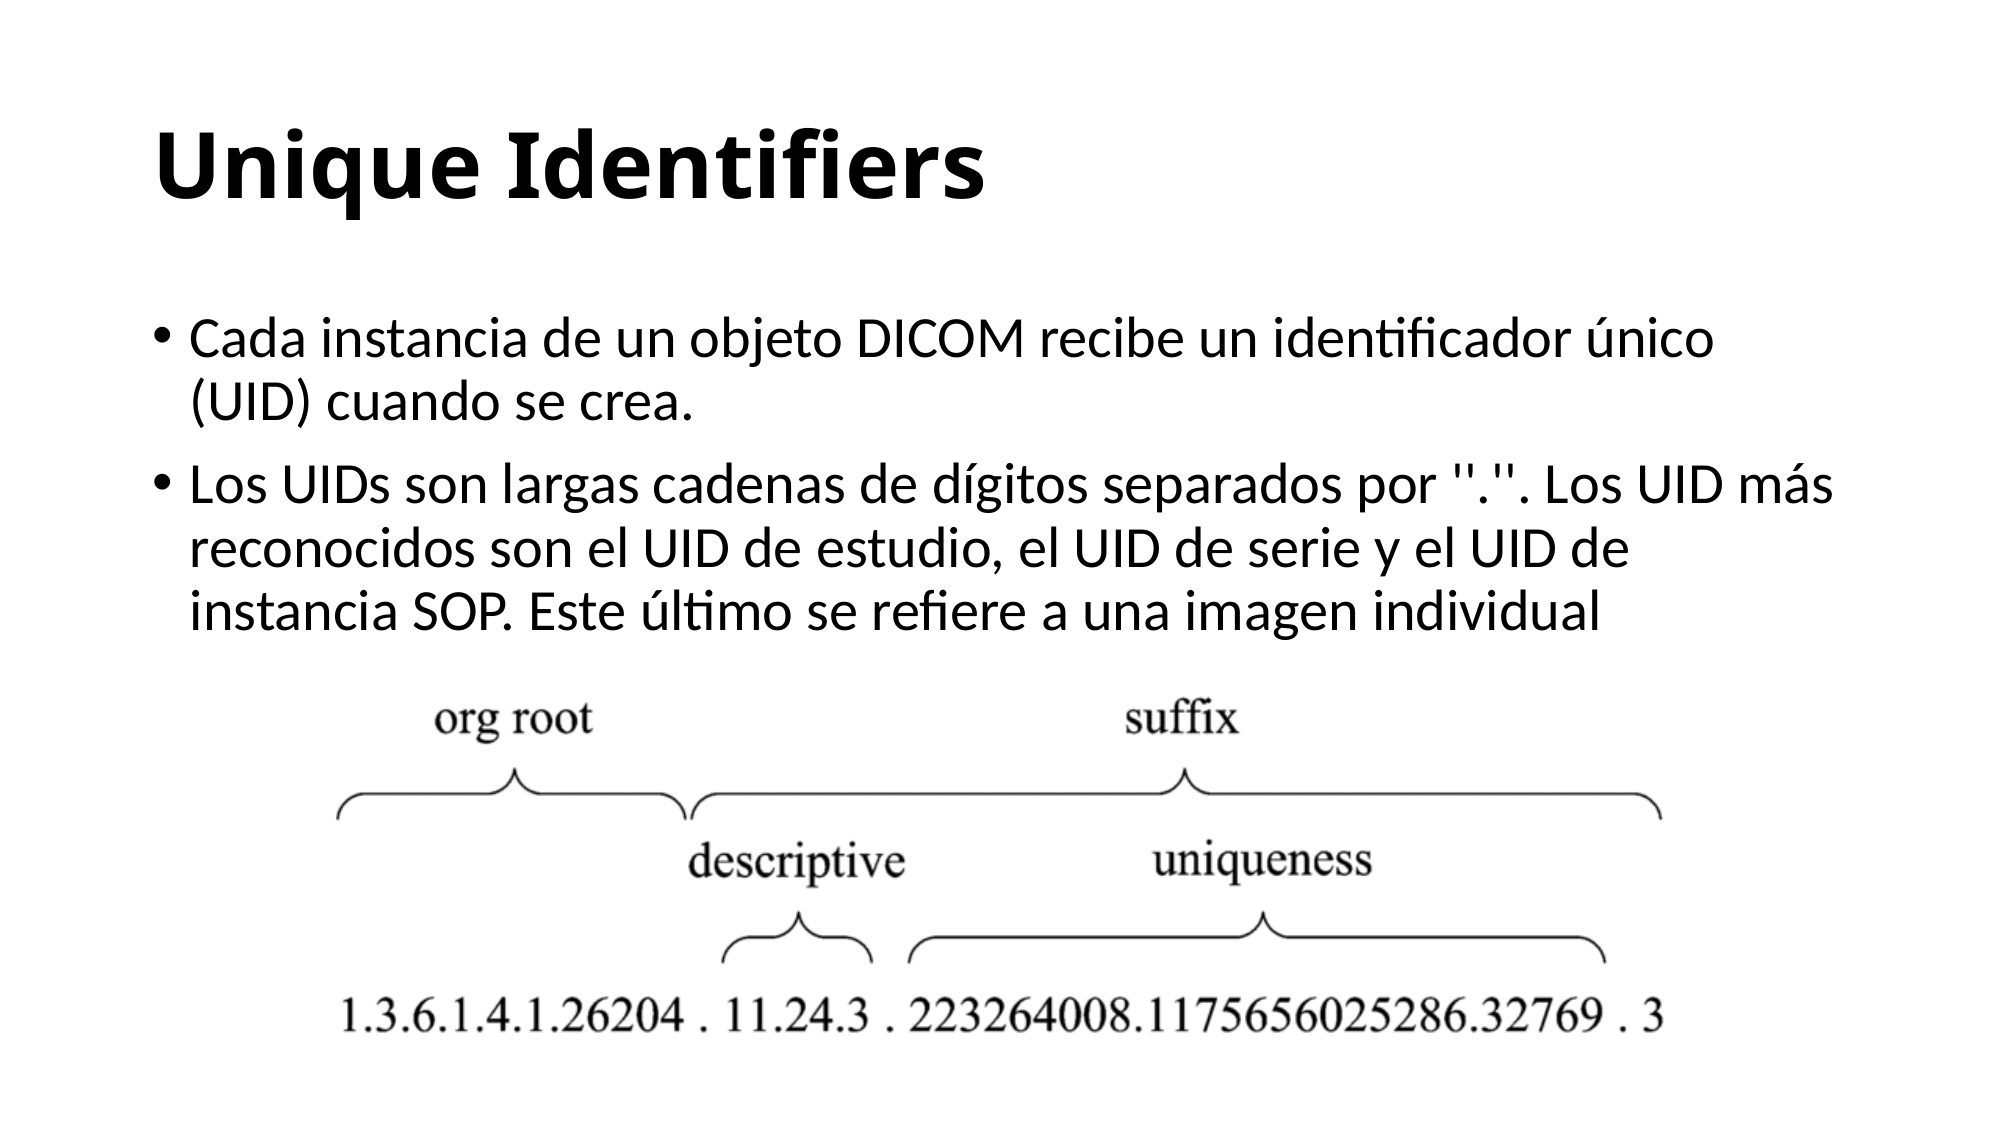

# Unique Identifiers
Cada instancia de un objeto DICOM recibe un identificador único (UID) cuando se crea.
Los UIDs son largas cadenas de dígitos separados por ''.''. Los UID más reconocidos son el UID de estudio, el UID de serie y el UID de instancia SOP. Este último se refiere a una imagen individual